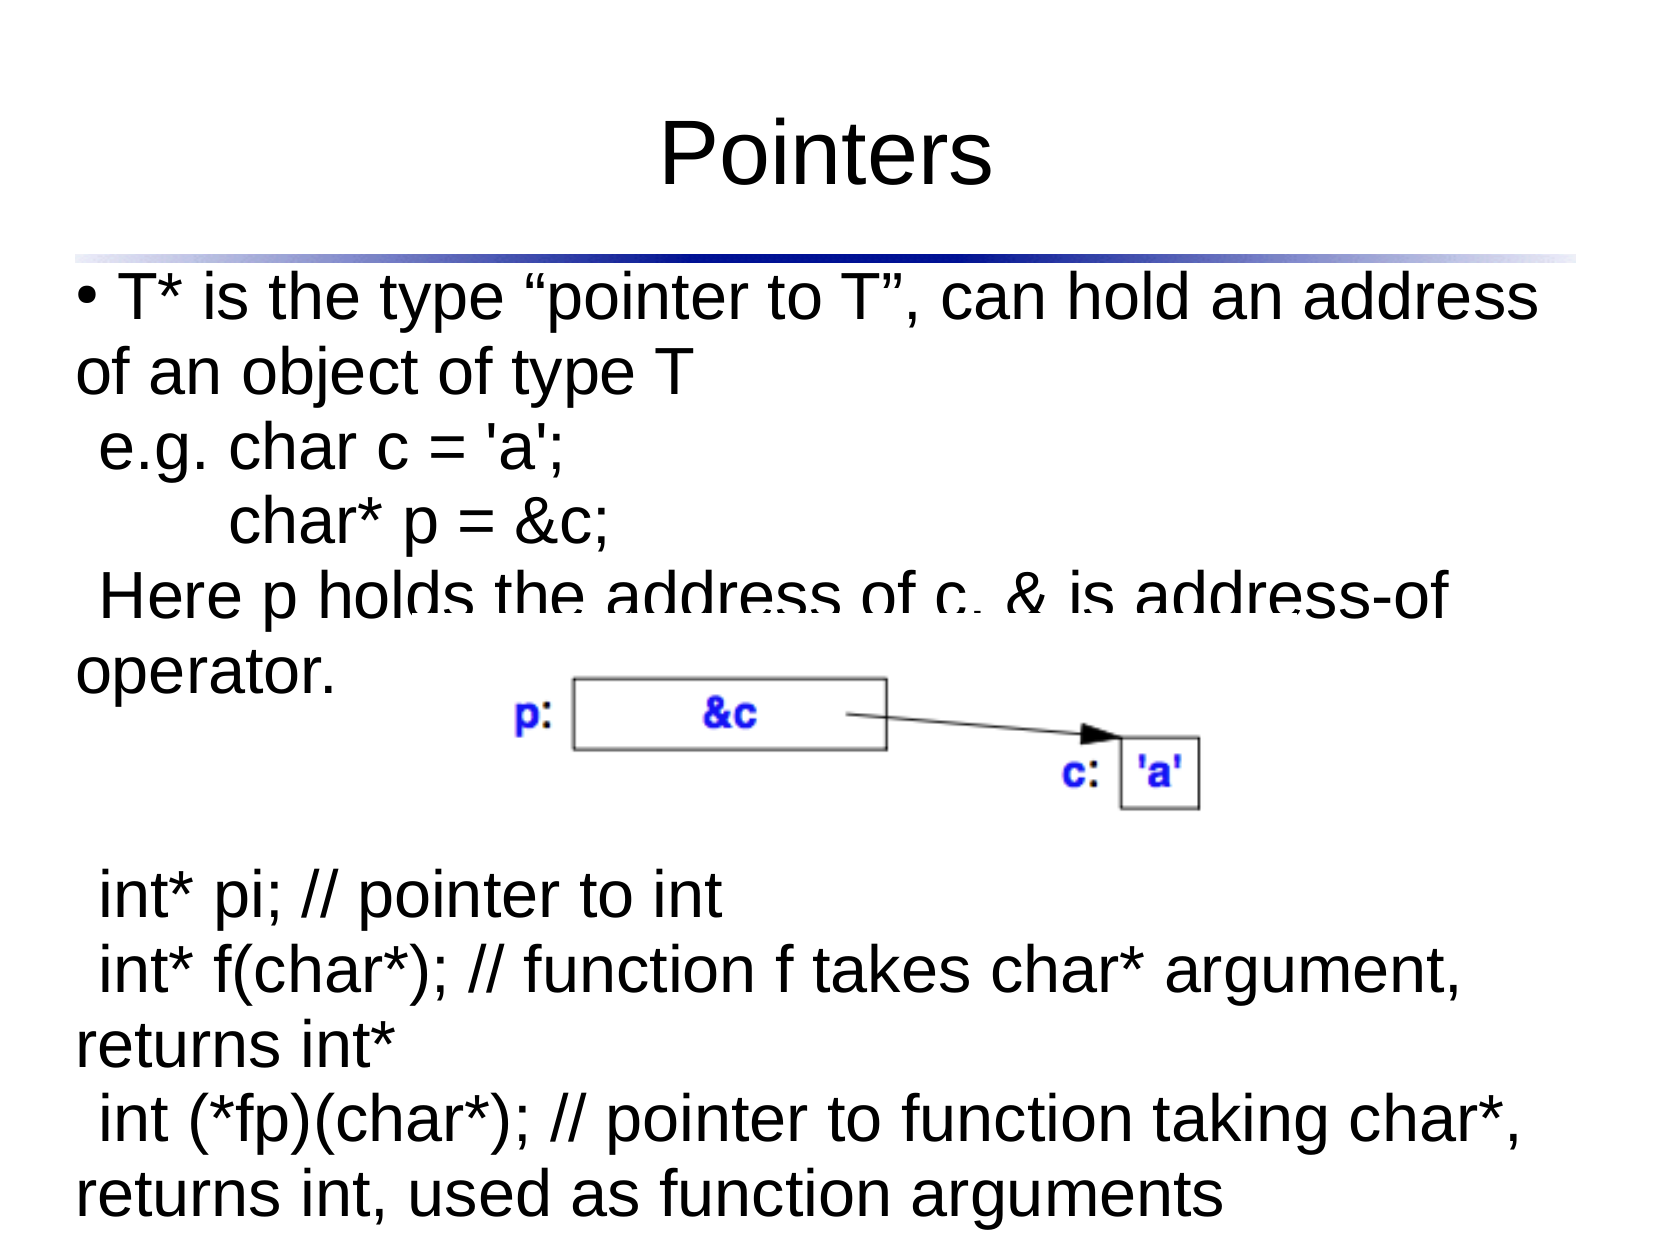

# Pointers
 T* is the type “pointer to T”, can hold an address of an object of type T
e.g. char c = 'a';
 char* p = &c;
Here p holds the address of c, & is address-of operator.
int* pi; // pointer to int
int* f(char*); // function f takes char* argument, returns int*
int (*fp)(char*); // pointer to function taking char*, returns int, used as function arguments